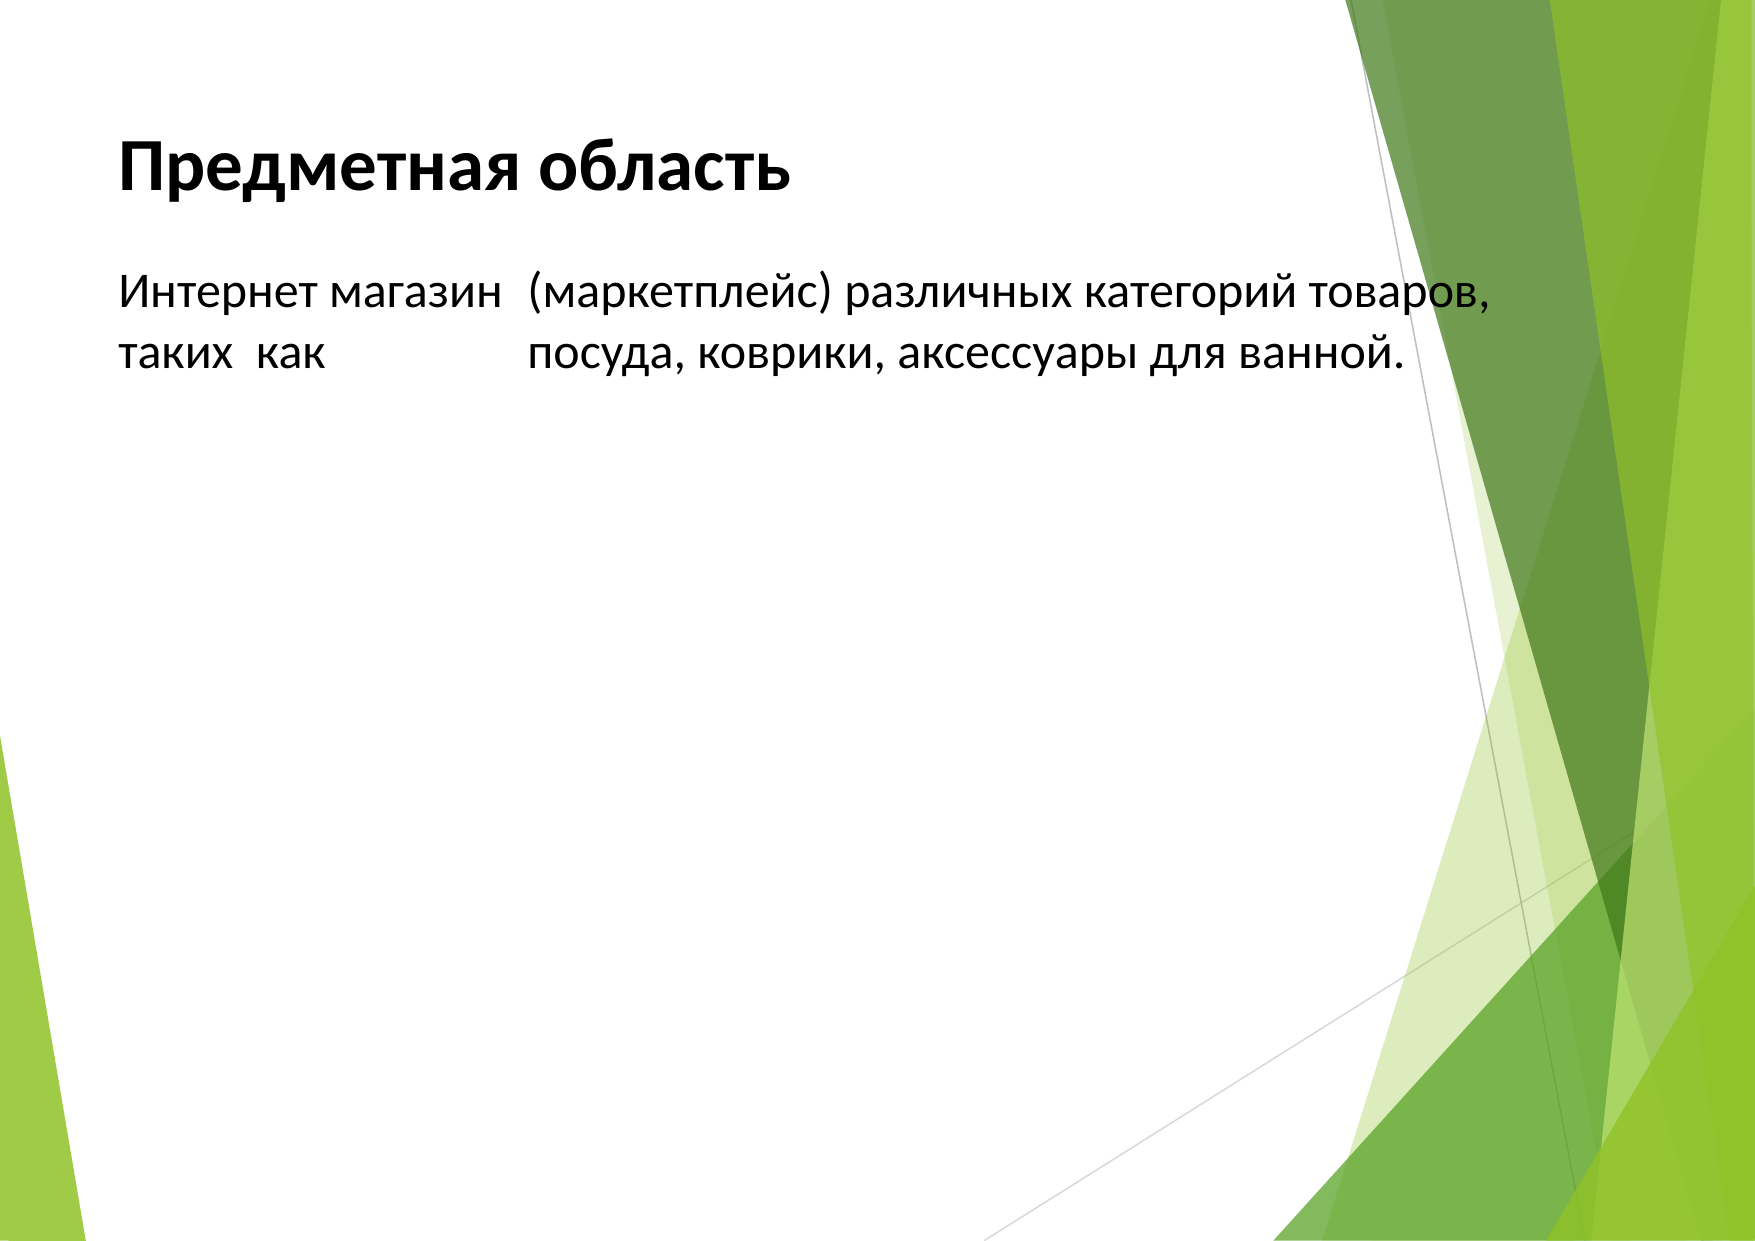

Предметная область
Интернет магазин	(маркетплейс) различных категорий товаров, таких как	посуда, коврики, аксессуары для ванной.